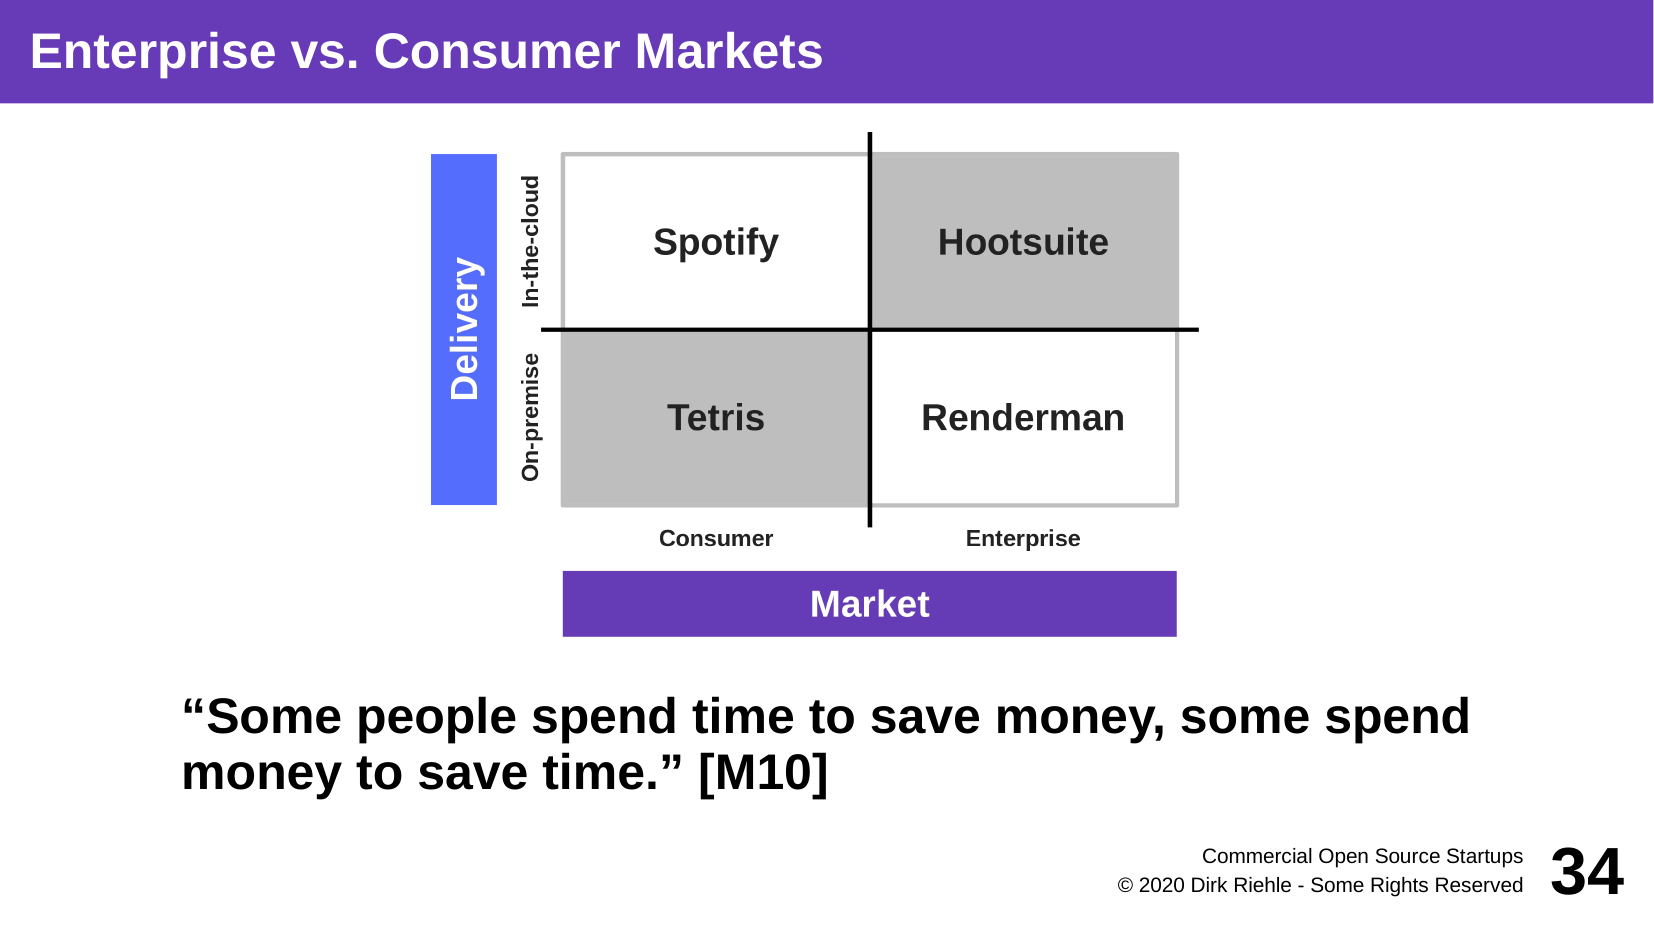

# Enterprise vs. Consumer Markets
“Some people spend time to save money, some spend money to save time.” [M10]
Commercial Open Source Startups
34
© 2020 Dirk Riehle - Some Rights Reserved